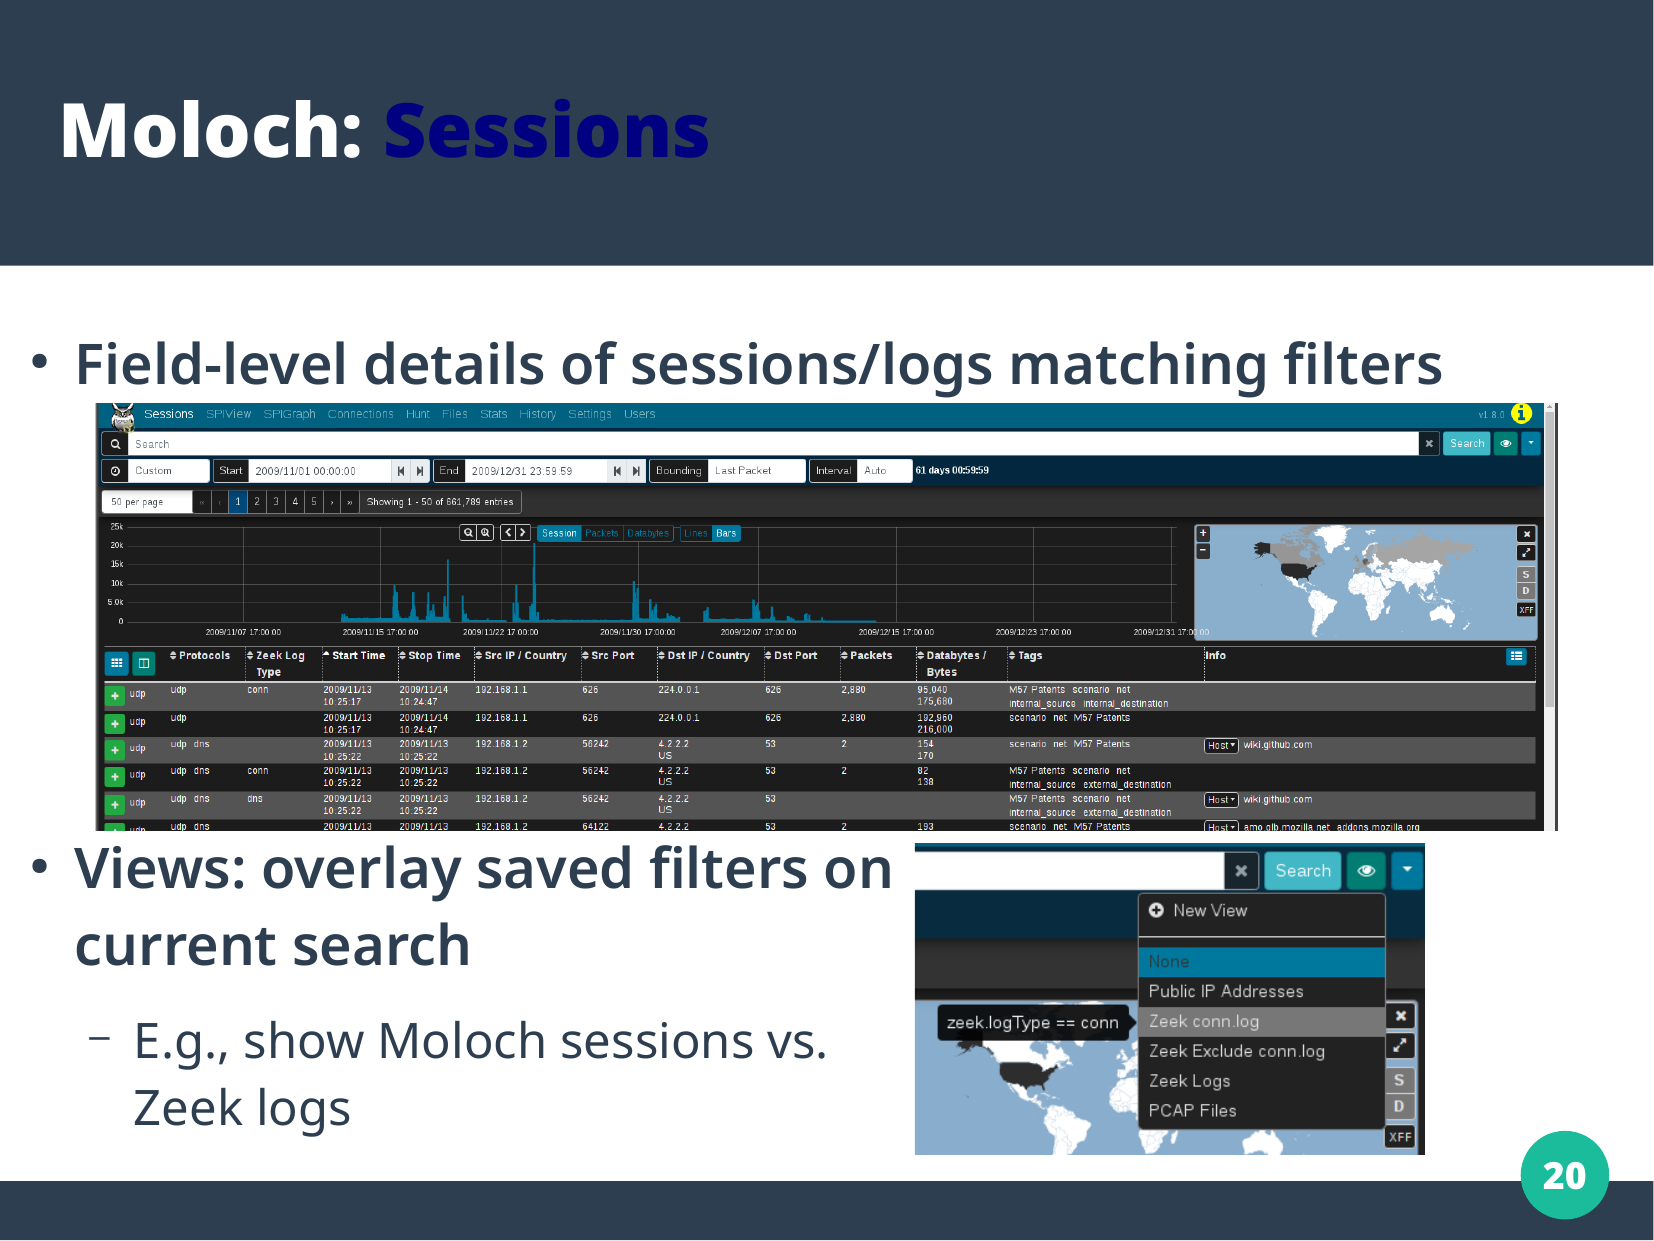

# Moloch: Sessions
Field-level details of sessions/logs matching filters
Views: overlay saved filters on
current search
E.g., show Moloch sessions vs.
Zeek logs
20